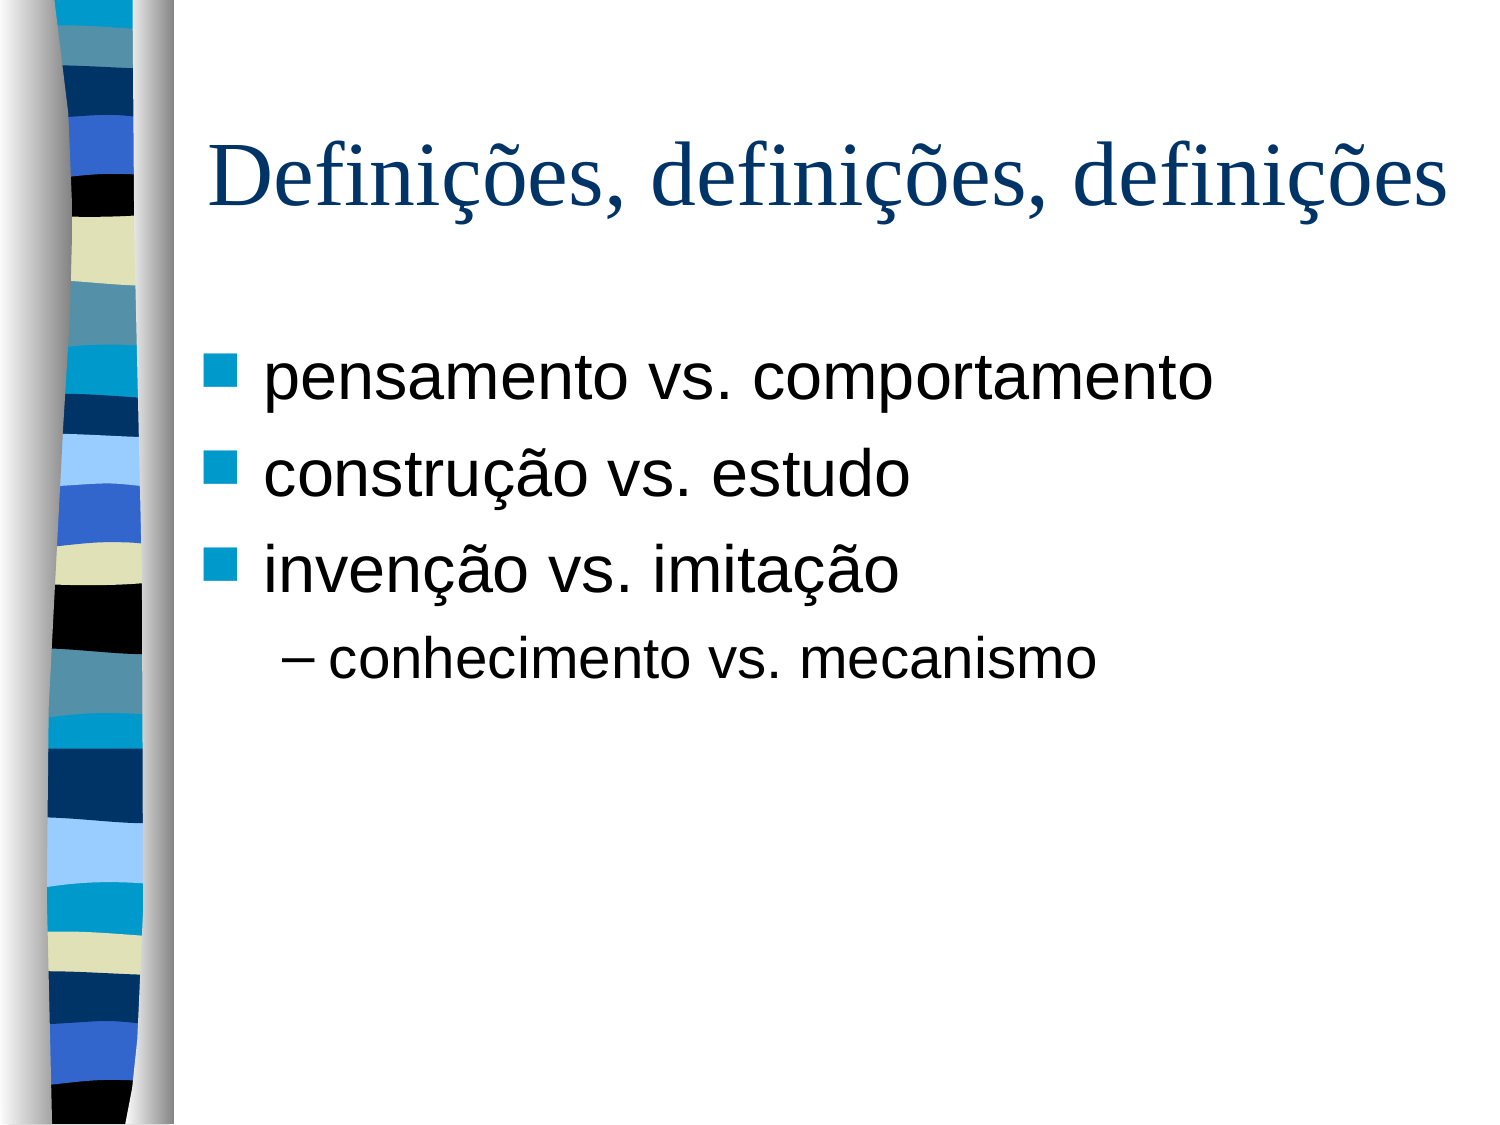

# Definições, definições, definições
pensamento vs. comportamento
construção vs. estudo
invenção vs. imitação
conhecimento vs. mecanismo